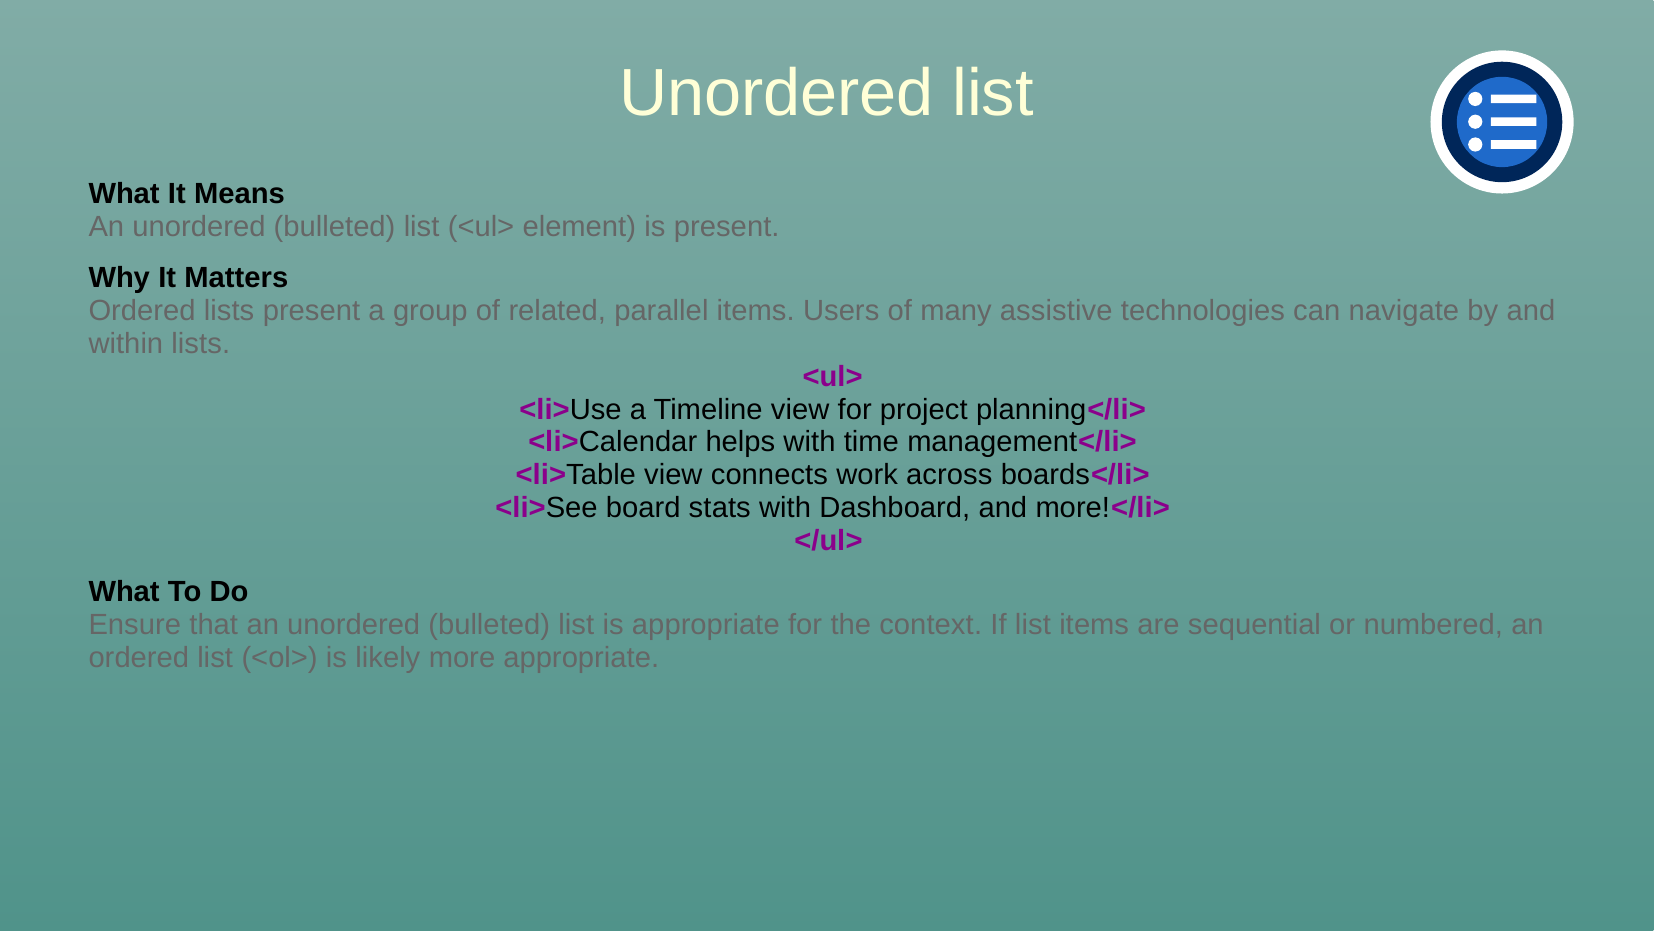

# Unordered list
What It Means
An unordered (bulleted) list (<ul> element) is present.
Why It Matters
Ordered lists present a group of related, parallel items. Users of many assistive technologies can navigate by and within lists.
<ul>
<li>Use a Timeline view for project planning</li>
<li>Calendar helps with time management</li>
<li>Table view connects work across boards</li>
<li>See board stats with Dashboard, and more!</li>
</ul>
What To Do
Ensure that an unordered (bulleted) list is appropriate for the context. If list items are sequential or numbered, an ordered list (<ol>) is likely more appropriate.